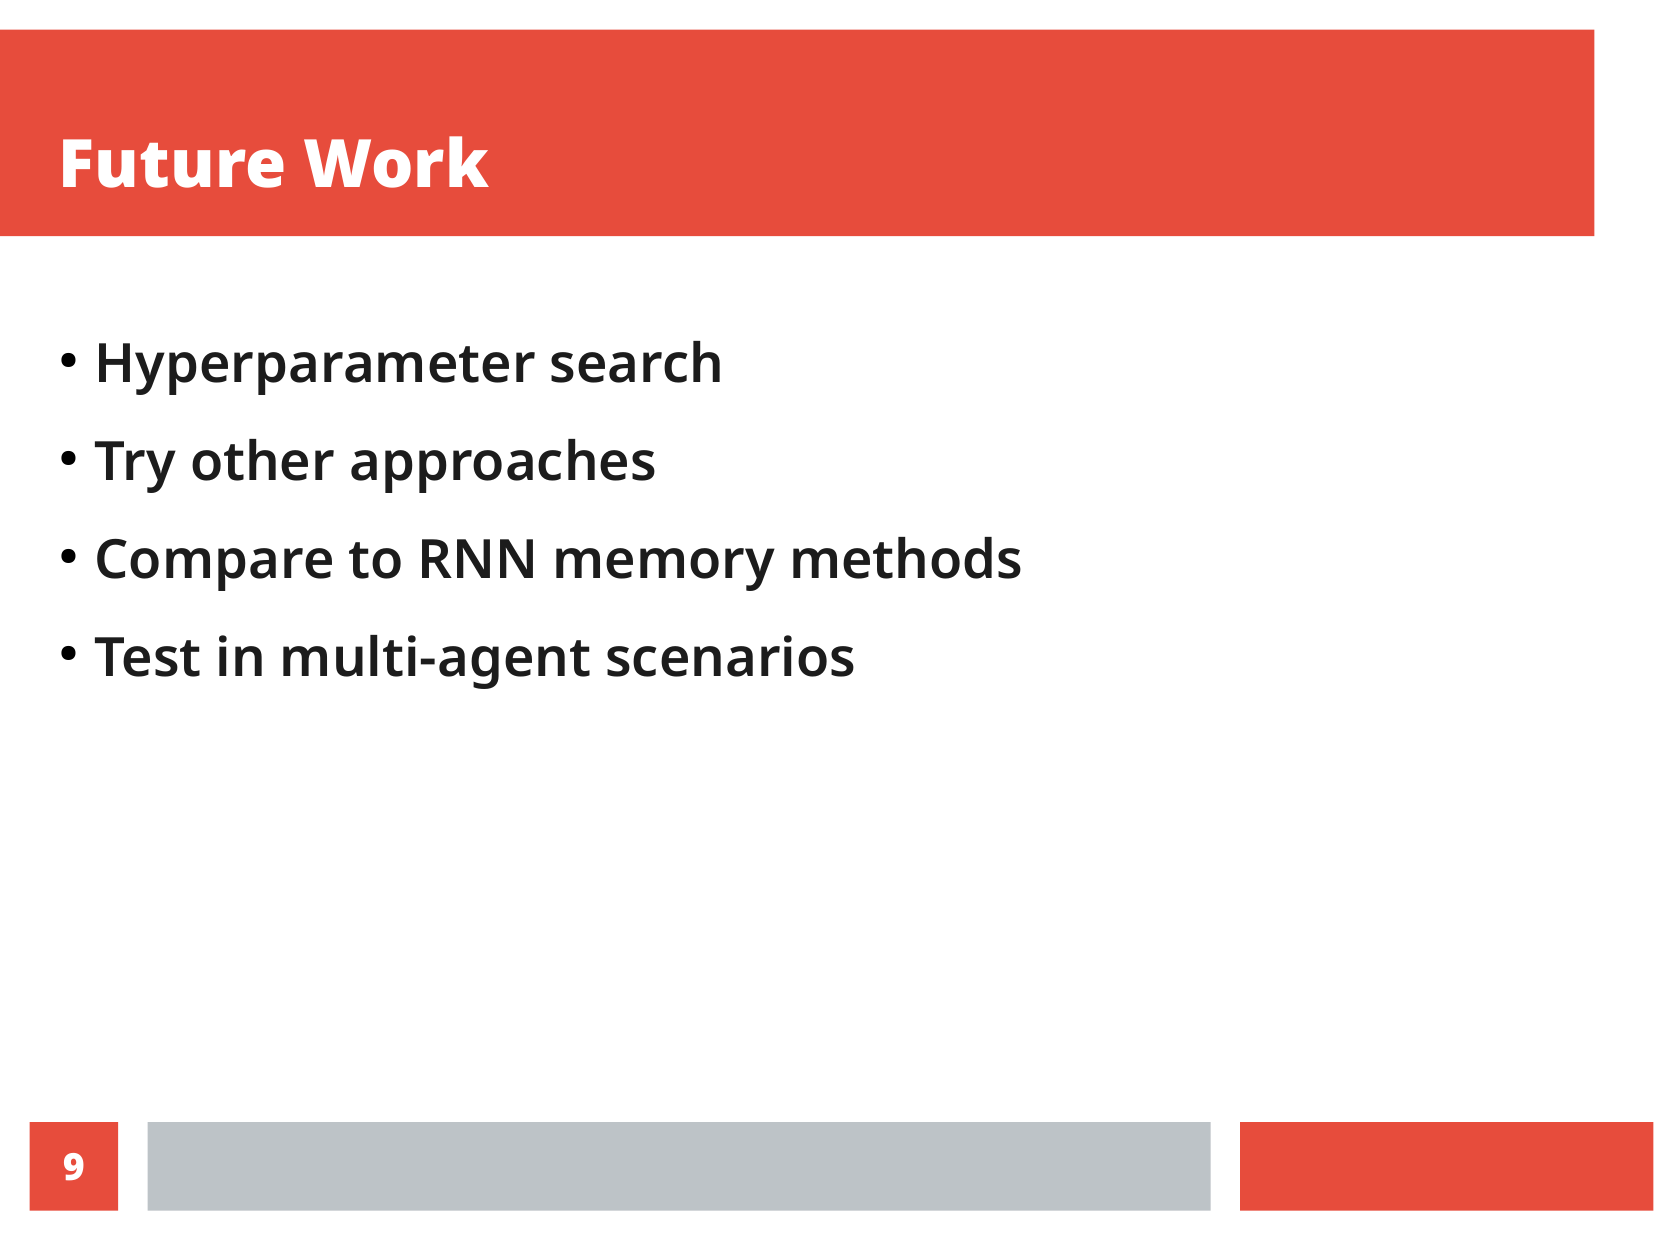

# Future Work
Hyperparameter search
Try other approaches
Compare to RNN memory methods
Test in multi-agent scenarios
9